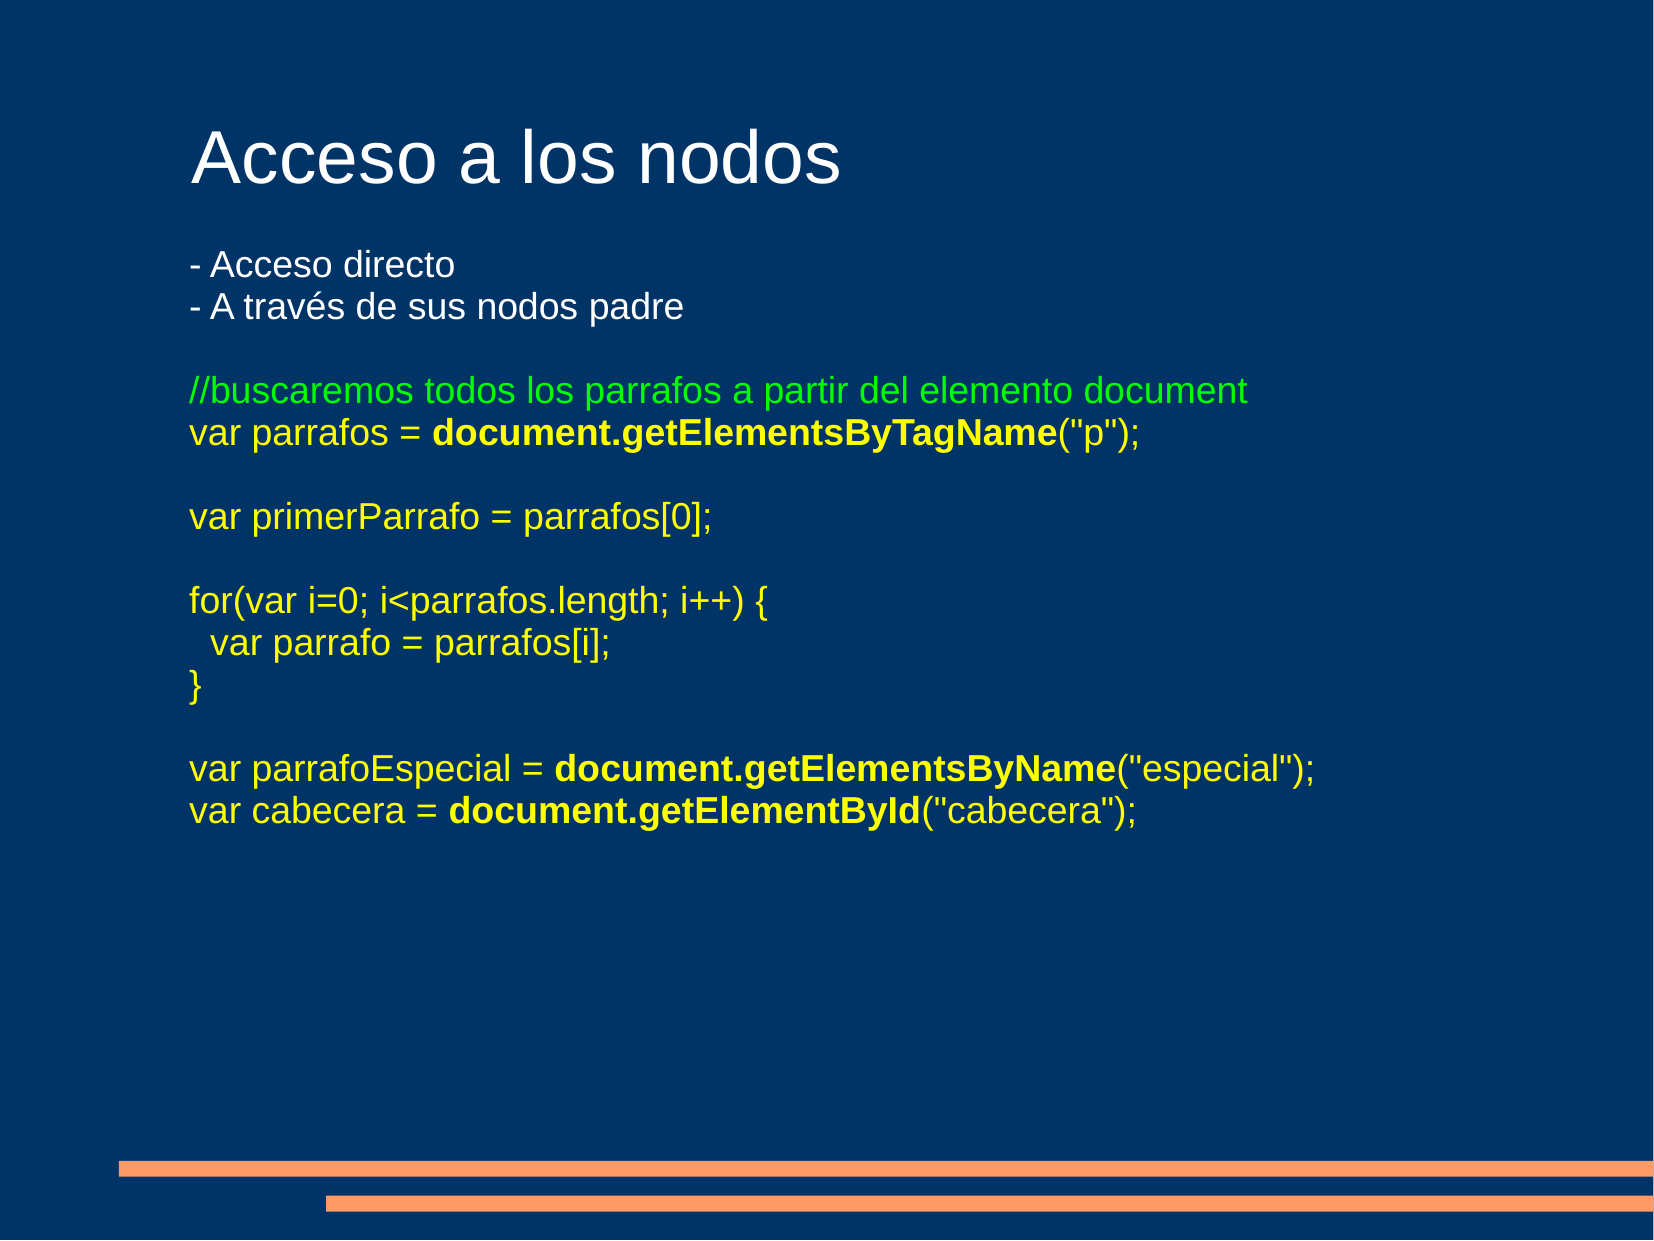

Acceso a los nodos
- Acceso directo
- A través de sus nodos padre
//buscaremos todos los parrafos a partir del elemento document
var parrafos = document.getElementsByTagName("p");
var primerParrafo = parrafos[0];
for(var i=0; i<parrafos.length; i++) {
 var parrafo = parrafos[i];
}
var parrafoEspecial = document.getElementsByName("especial");
var cabecera = document.getElementById("cabecera");